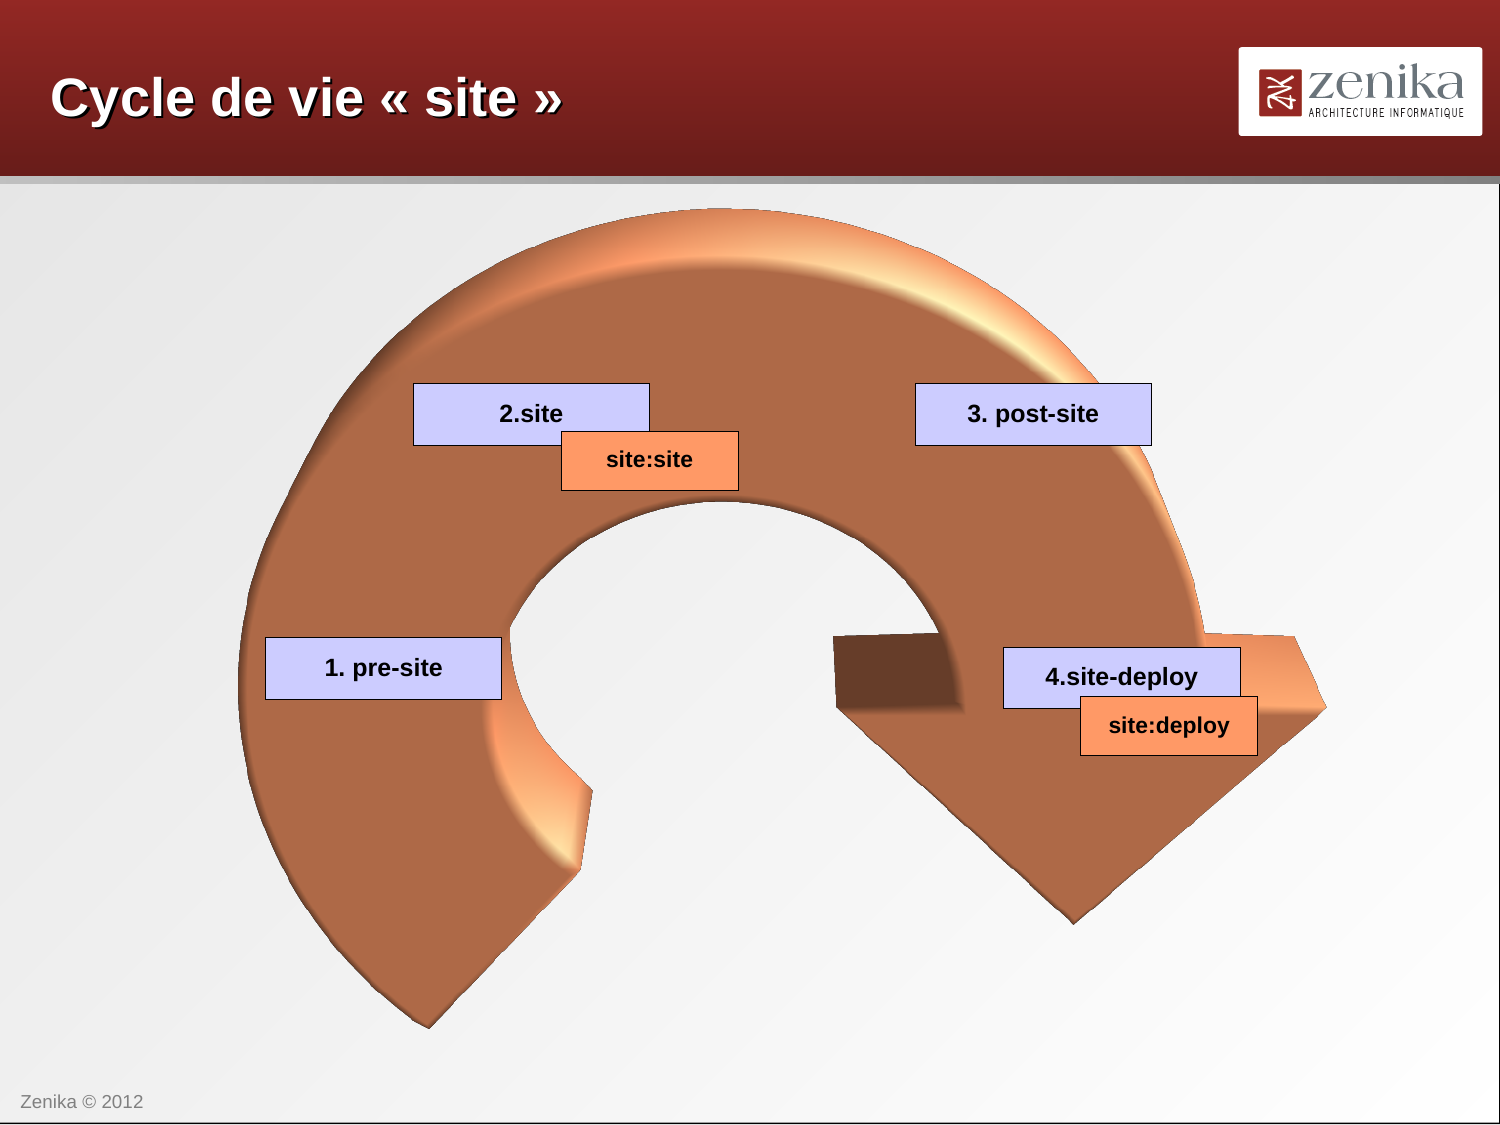

# Cycle de vie « site »
2.site
3. post-site
site:site
1. pre-site
4.site-deploy
site:deploy